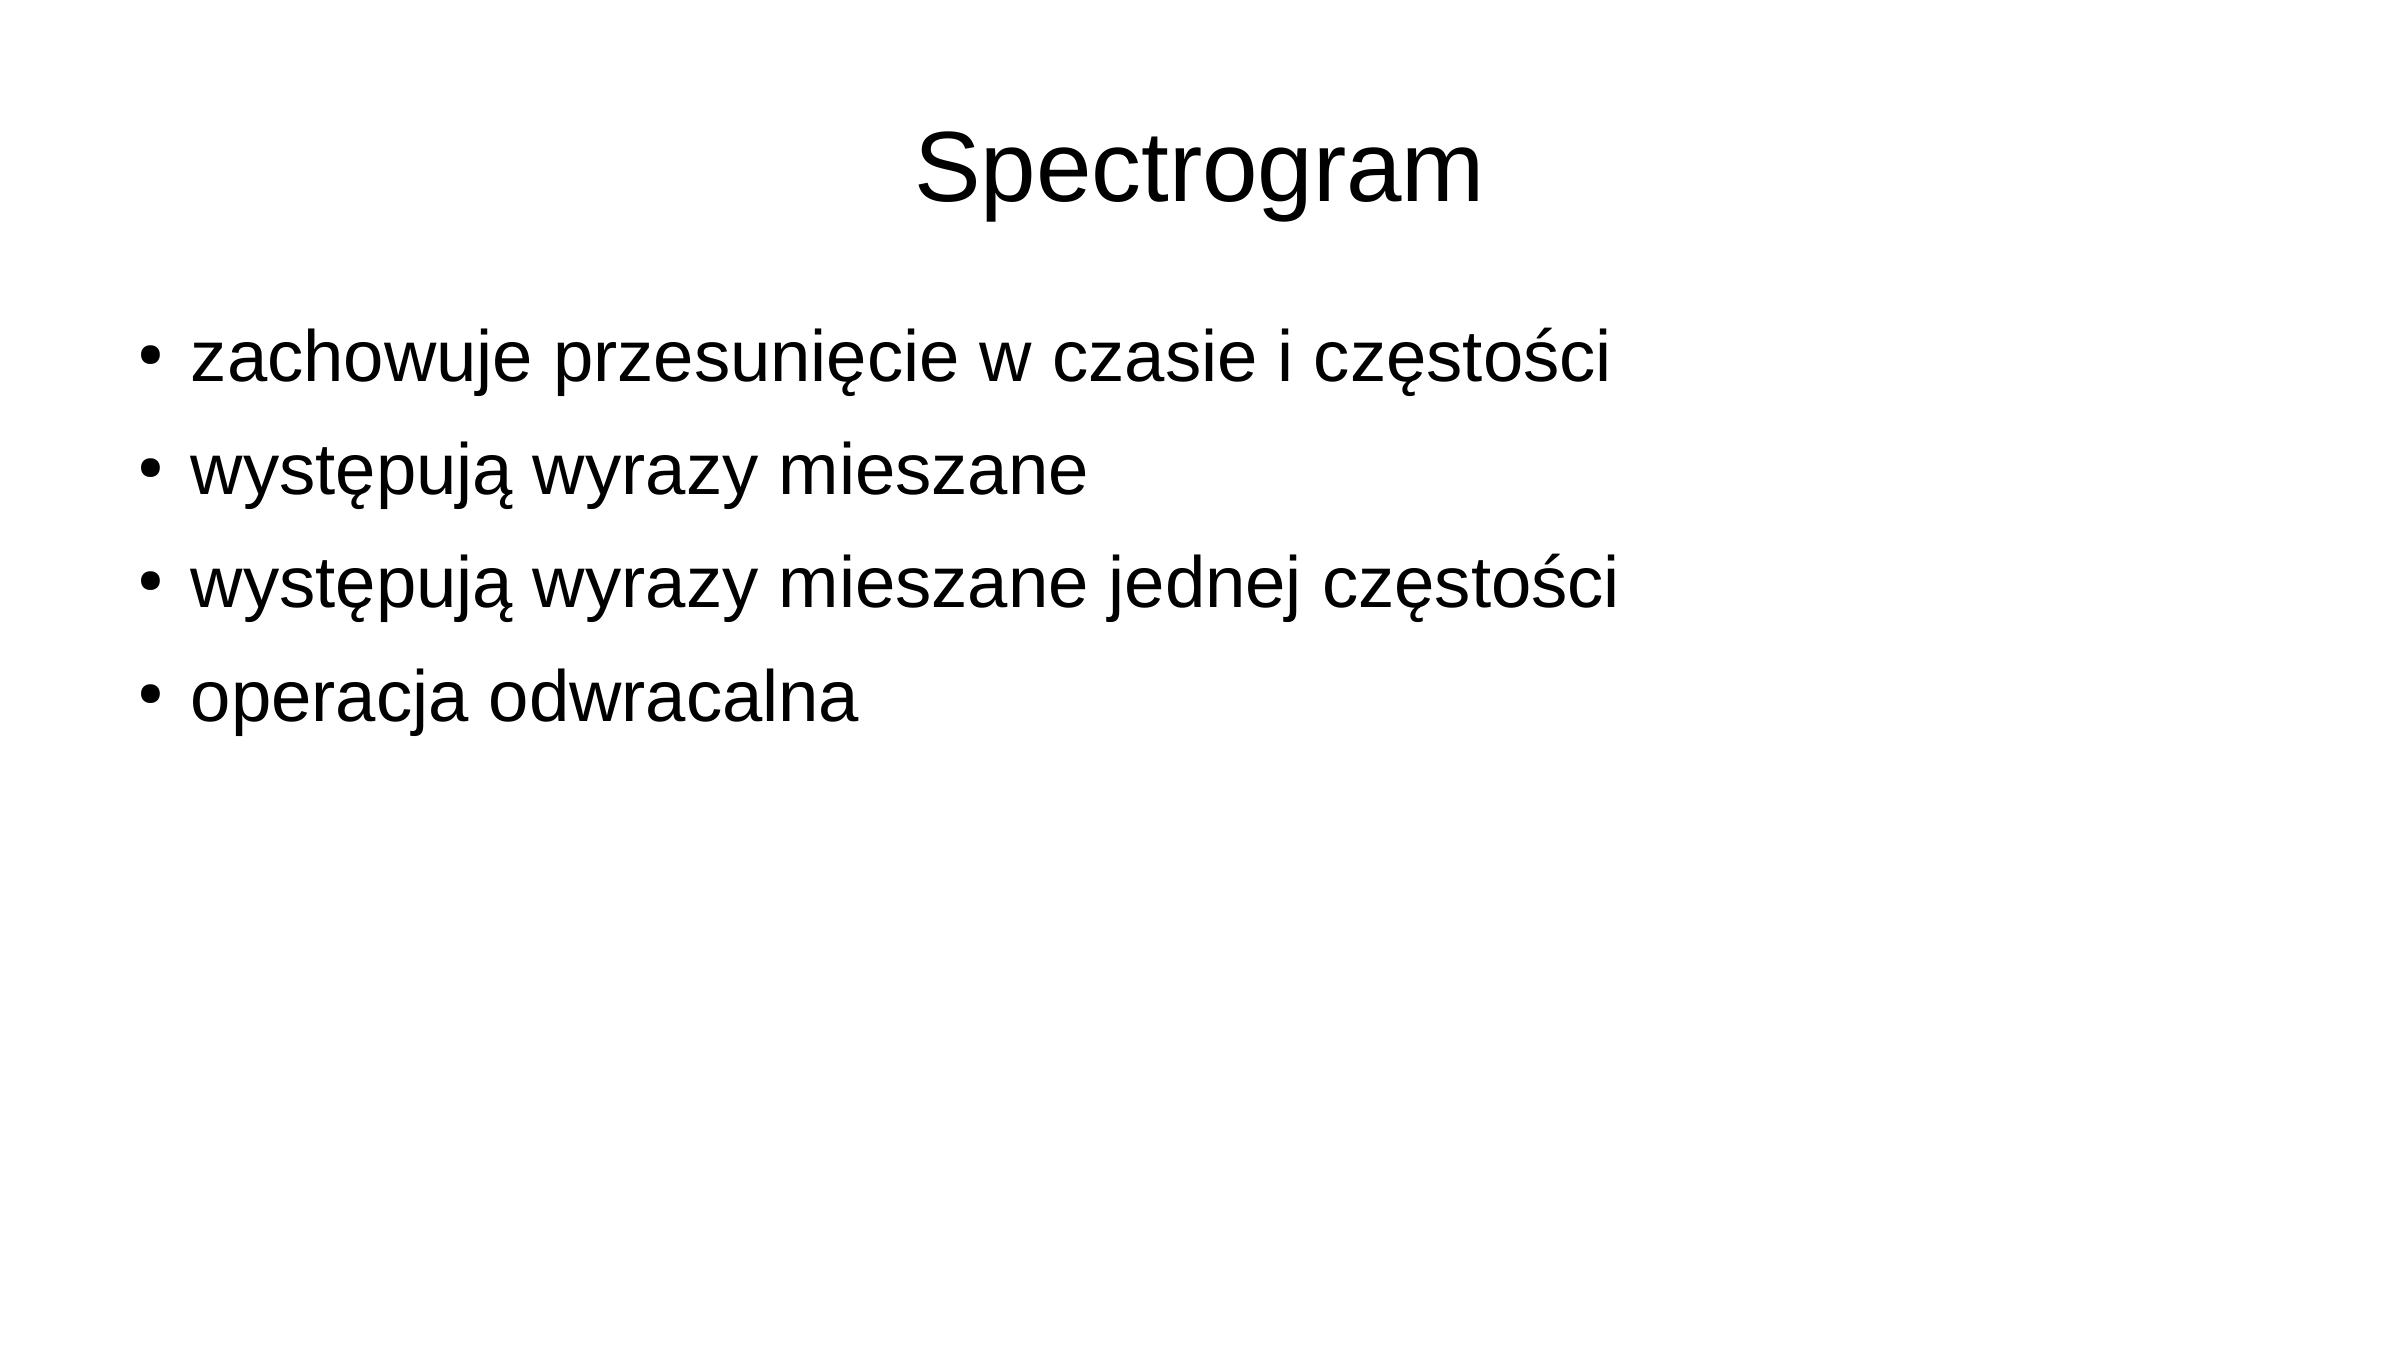

# Spectrogram
zachowuje przesunięcie w czasie i częstości
występują wyrazy mieszane
występują wyrazy mieszane jednej częstości
operacja odwracalna